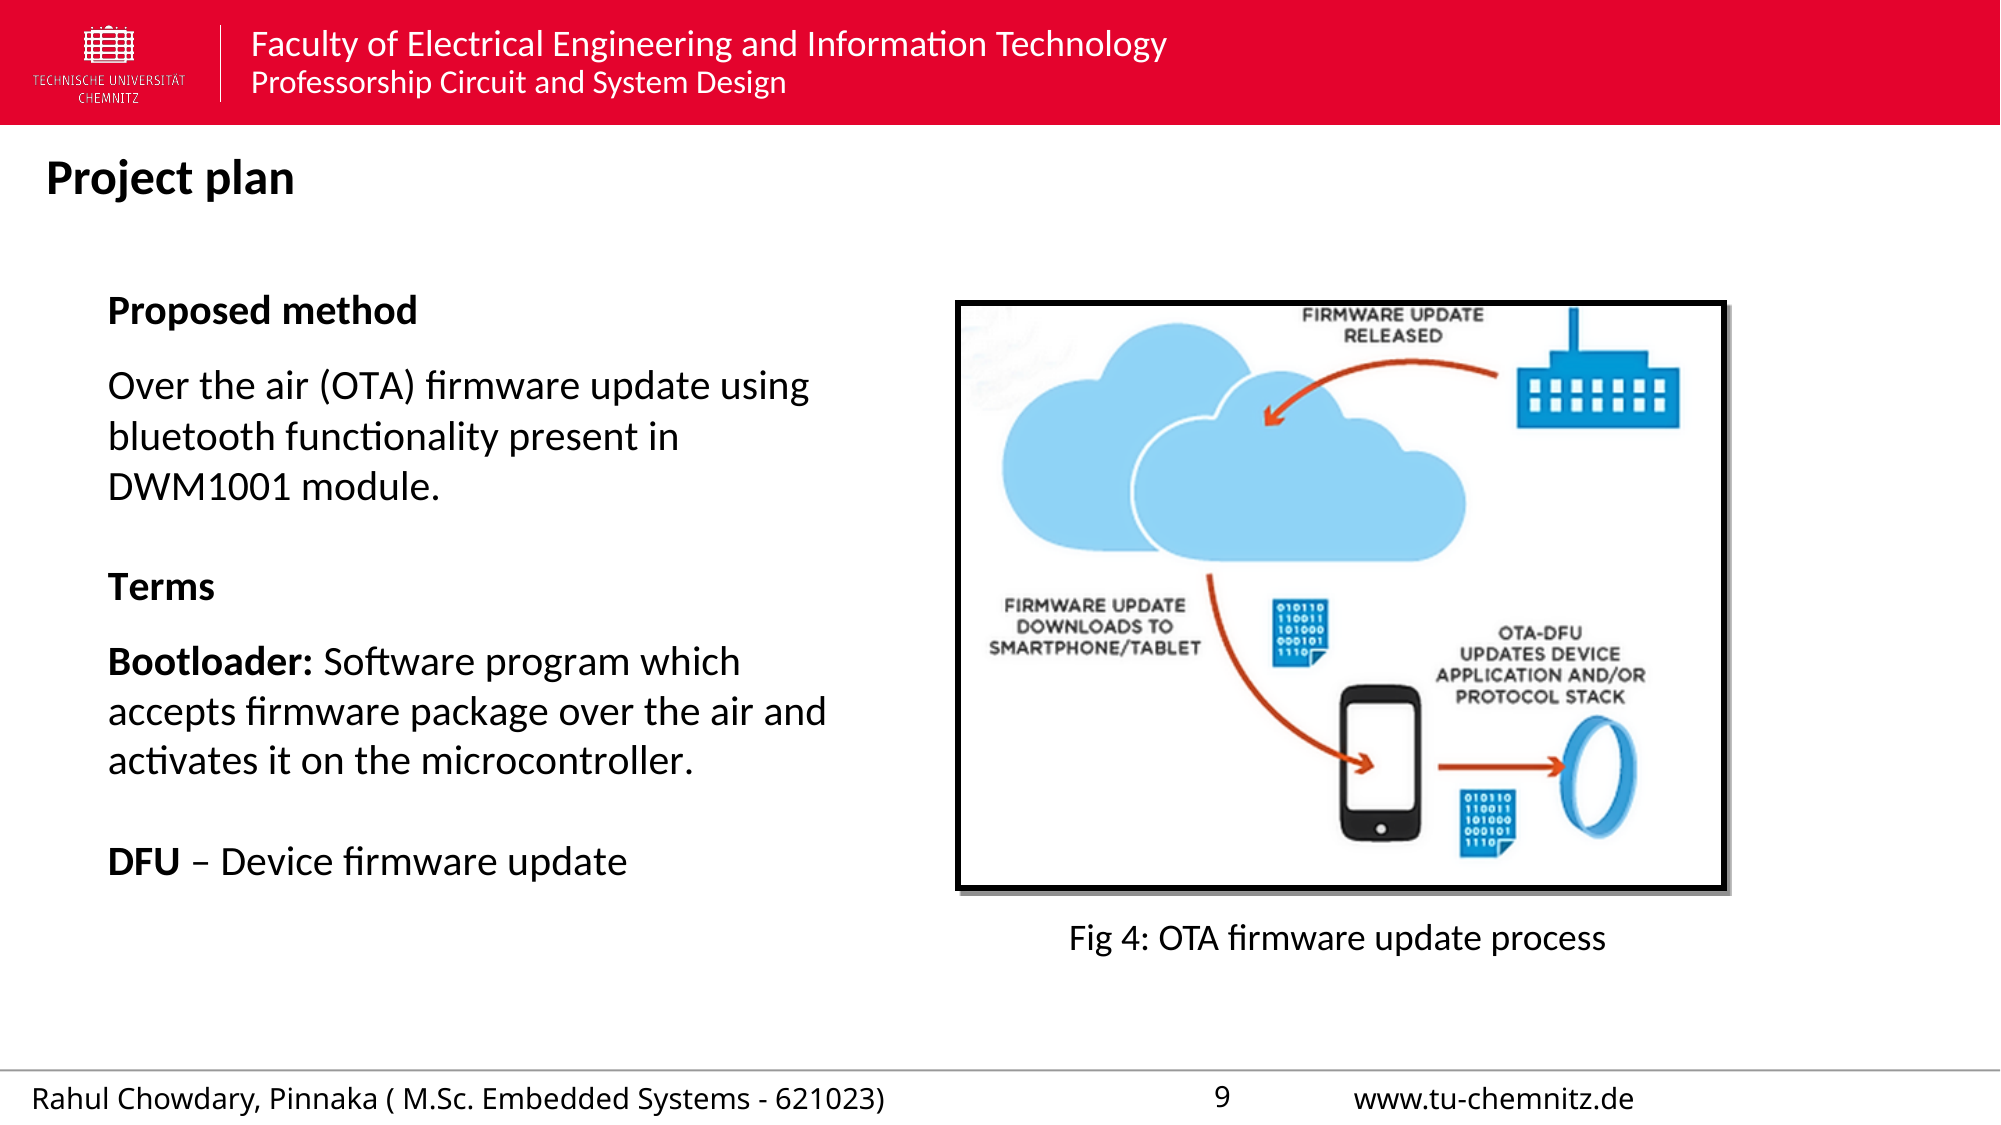

# Project plan
Proposed method
Over the air (OTA) firmware update using bluetooth functionality present in DWM1001 module.
Terms
Bootloader: Software program which accepts firmware package over the air and activates it on the microcontroller.
DFU – Device firmware update
Fig 4: OTA firmware update process